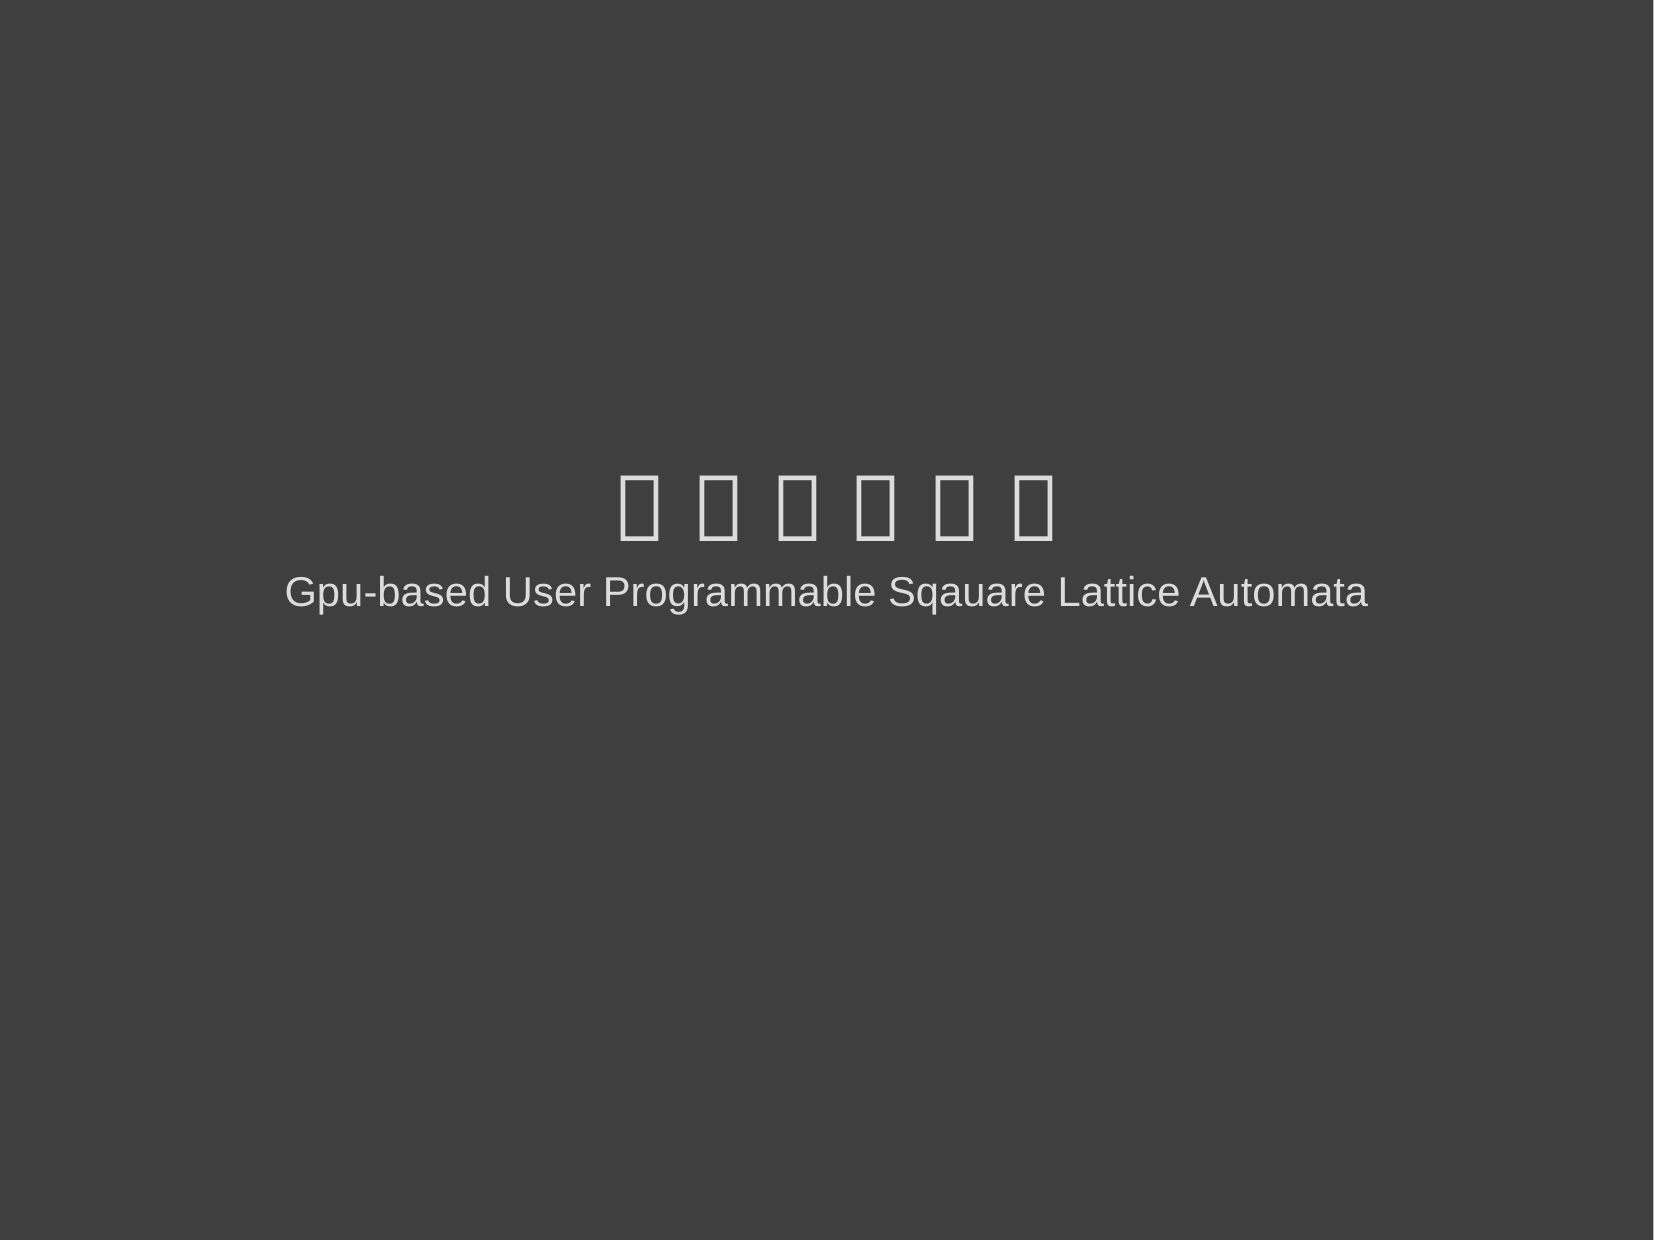

# ﻿Ｇ Ｕ Ｐ Ｓ Ｌ Ａ
Gpu-based User Programmable Sqauare Lattice Automata